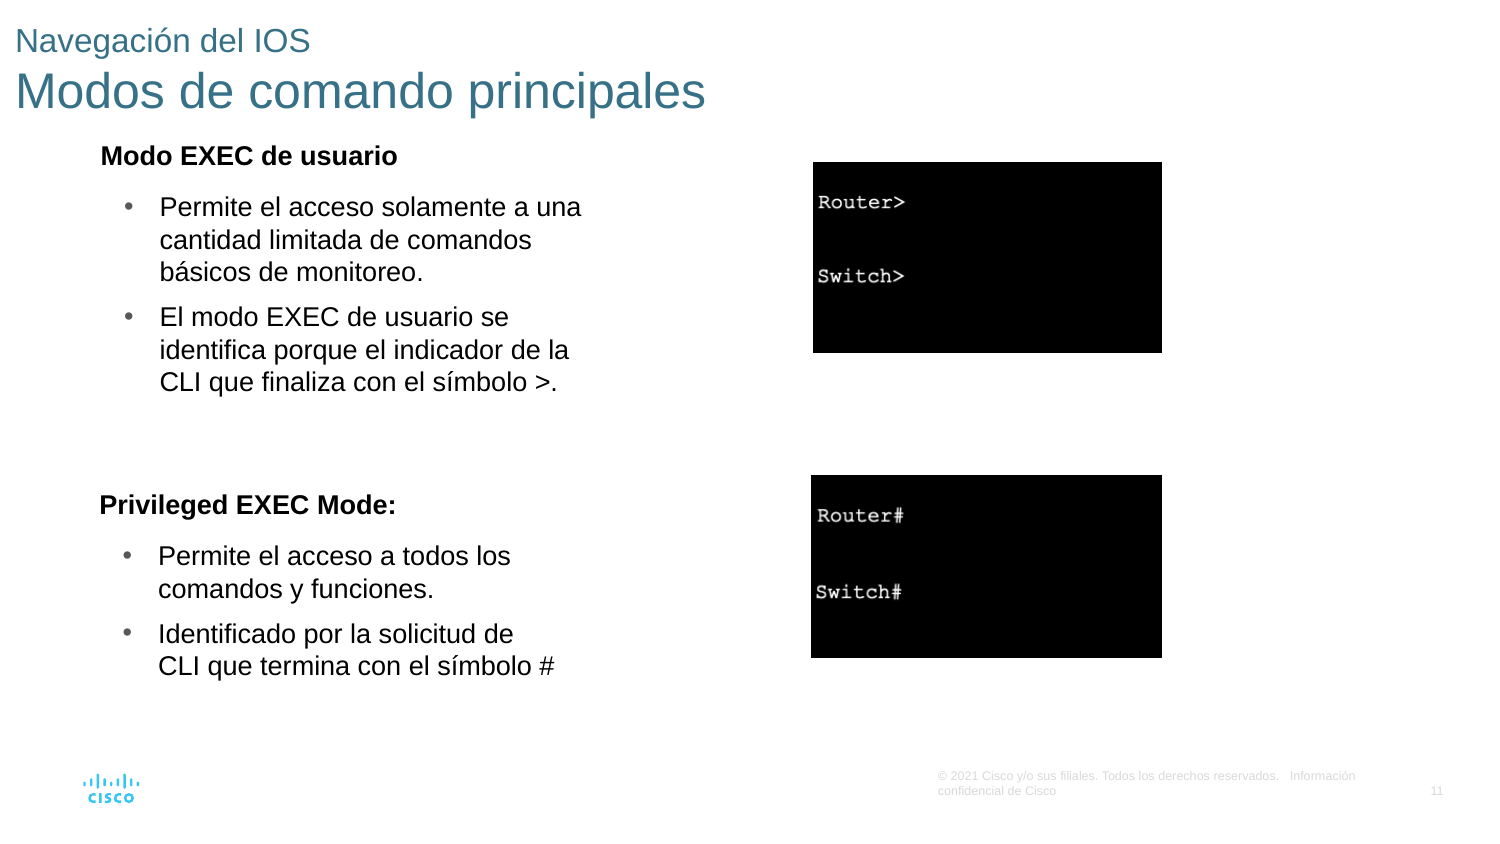

# Navegación del IOS Modos de comando principales
Modo EXEC de usuario
Permite el acceso solamente a una cantidad limitada de comandos básicos de monitoreo.
El modo EXEC de usuario se identifica porque el indicador de la CLI que finaliza con el símbolo >.
Privileged EXEC Mode:
Permite el acceso a todos los comandos y funciones.
Identificado por la solicitud de CLI que termina con el símbolo #